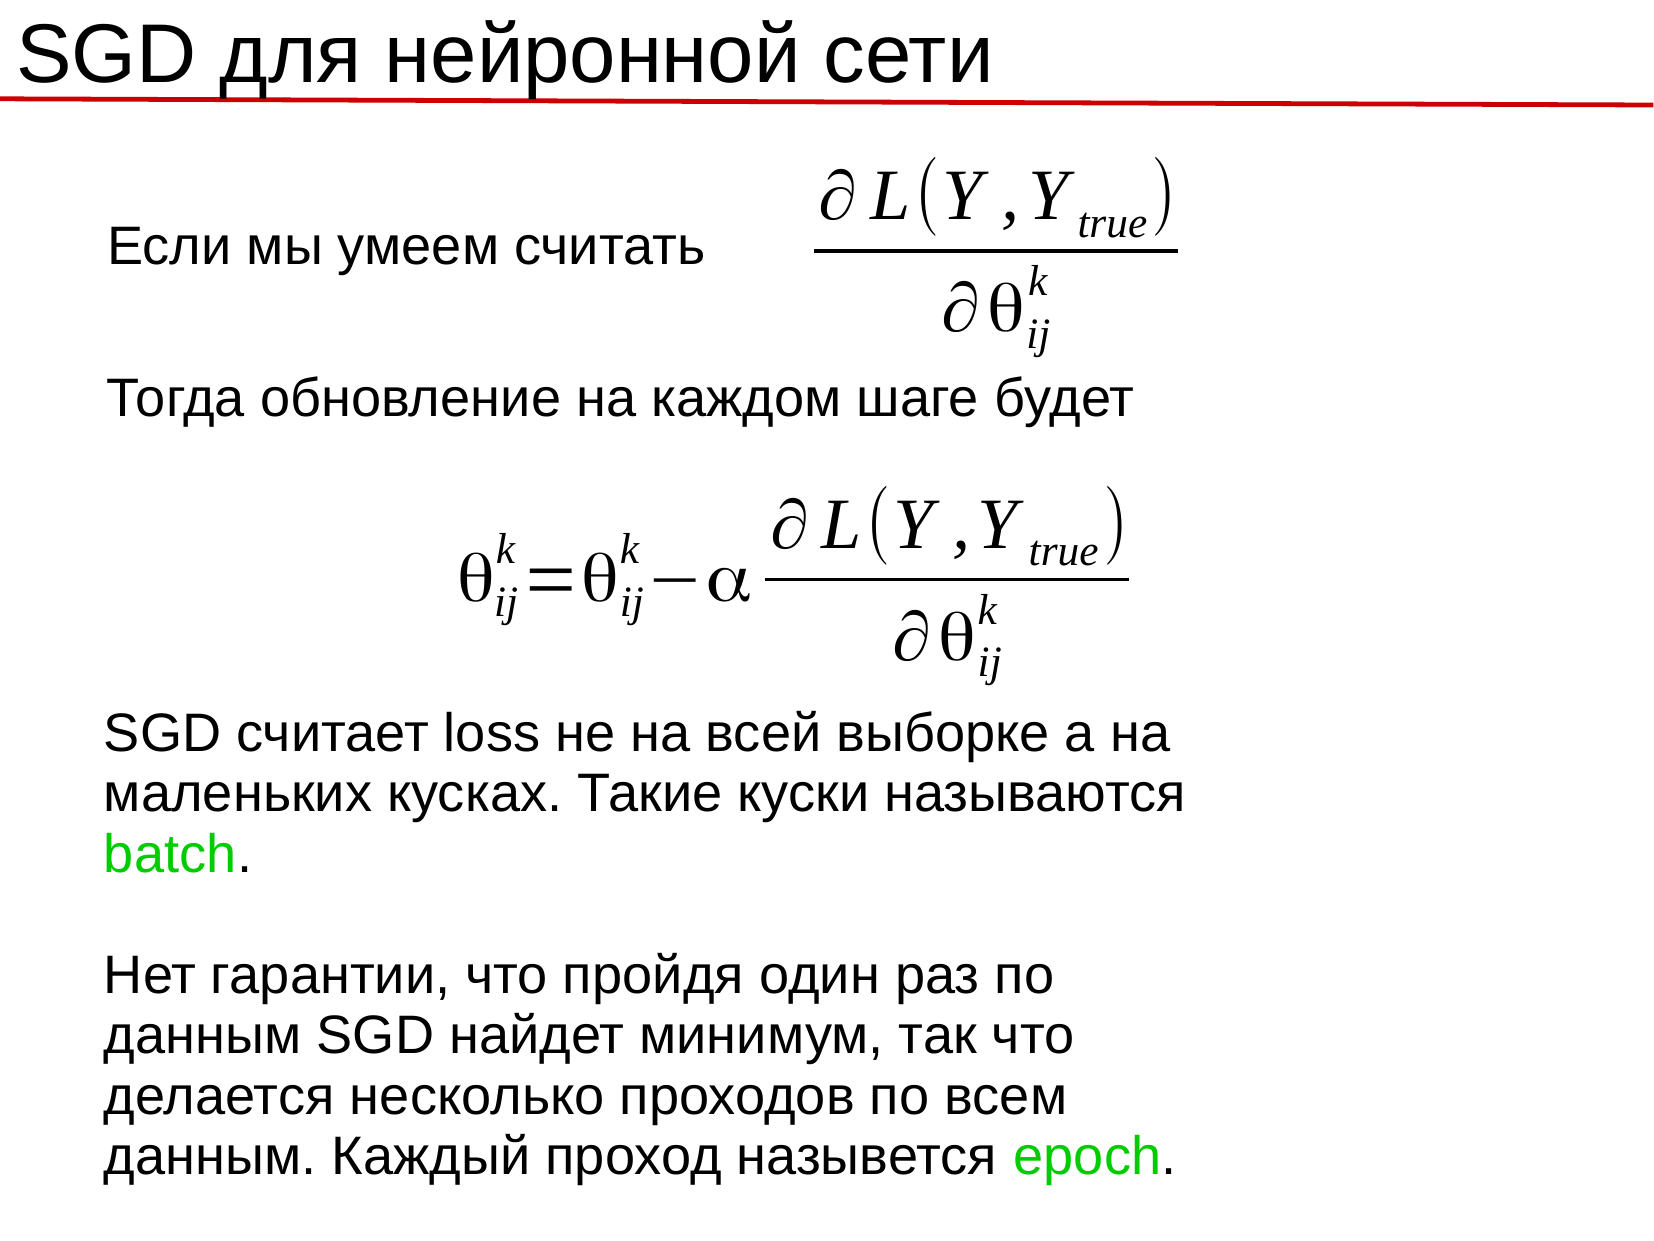

SGD для нейронной сети
Если мы умеем считать
Тогда обновление на каждом шаге будет
SGD считает loss не на всей выборке а на маленьких кусках. Такие куски называются batch.
Нет гарантии, что пройдя один раз по данным SGD найдет минимум, так что делается несколько проходов по всем данным. Каждый проход назывется epoch.